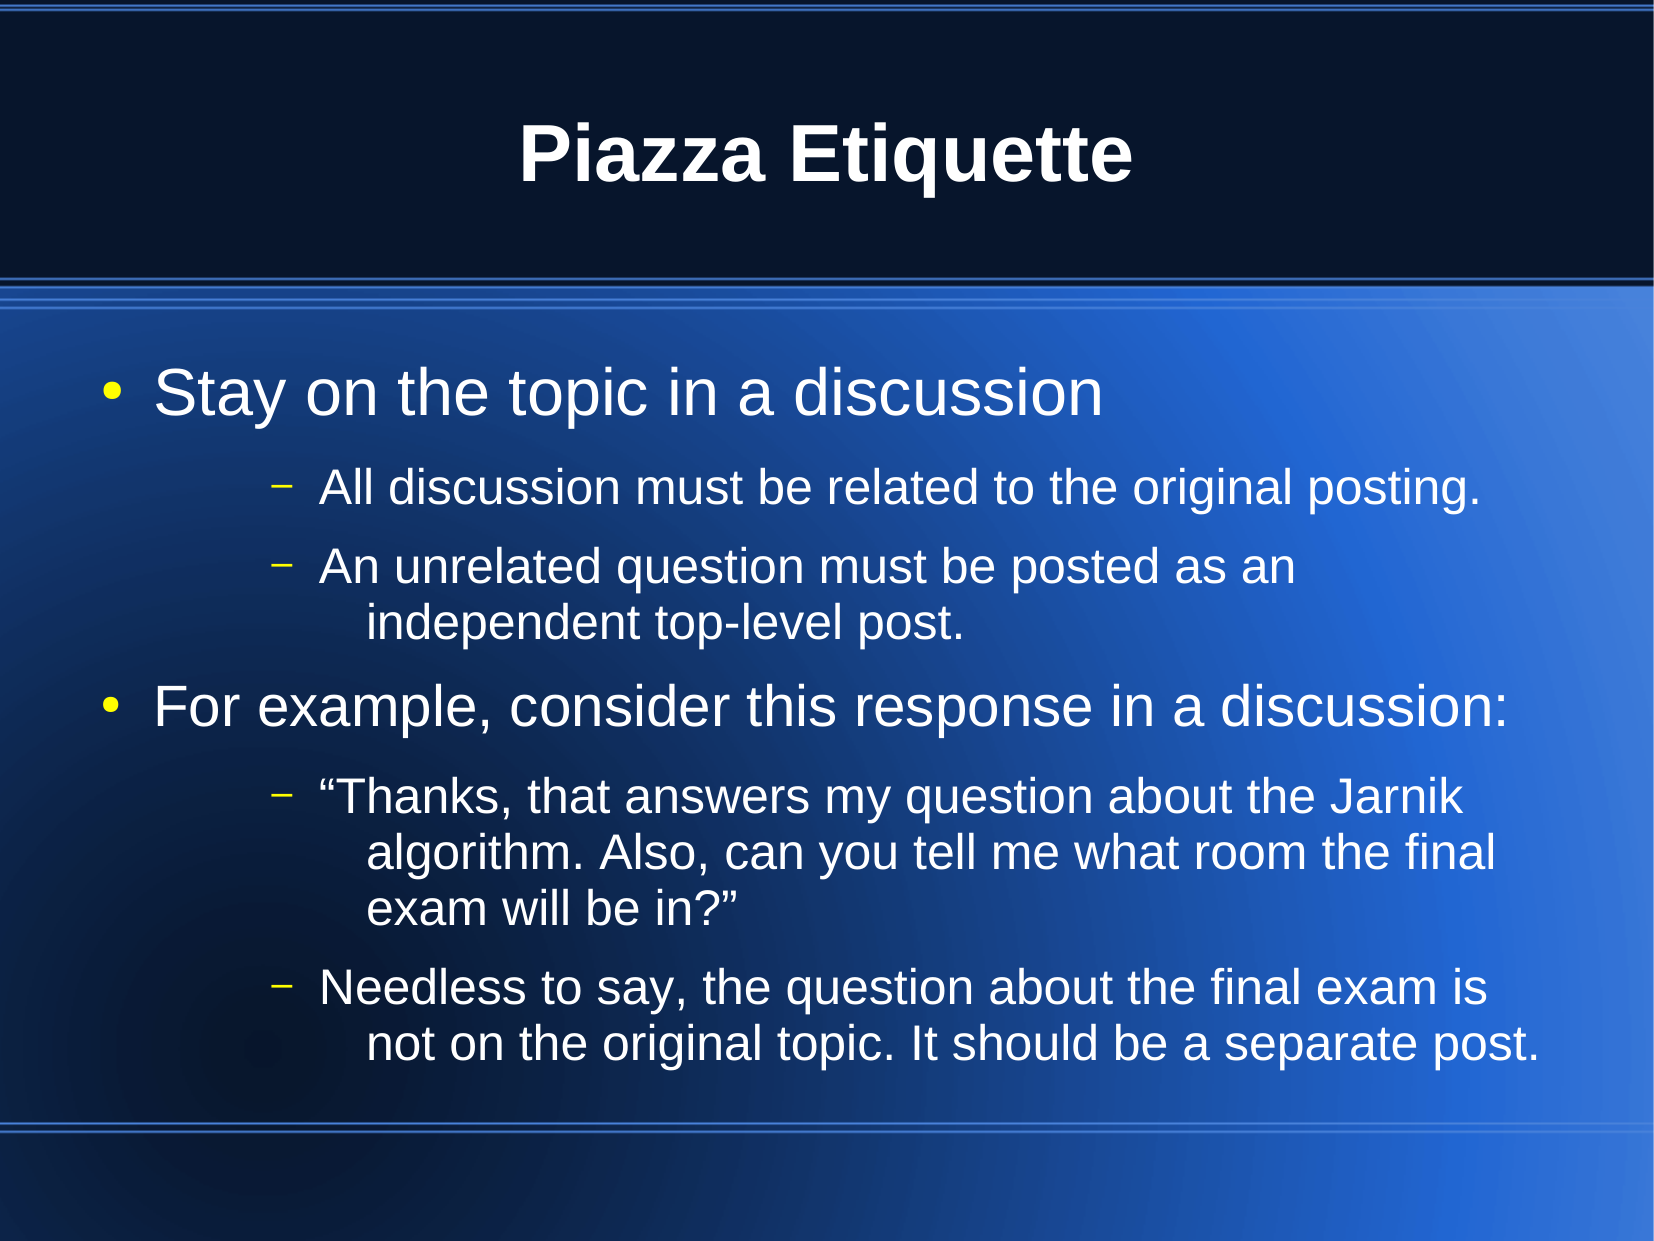

# Piazza Etiquette
Stay on the topic in a discussion
All discussion must be related to the original posting.
An unrelated question must be posted as an independent top-level post.
For example, consider this response in a discussion:
“Thanks, that answers my question about the Jarnik algorithm. Also, can you tell me what room the final exam will be in?”
Needless to say, the question about the final exam is not on the original topic. It should be a separate post.